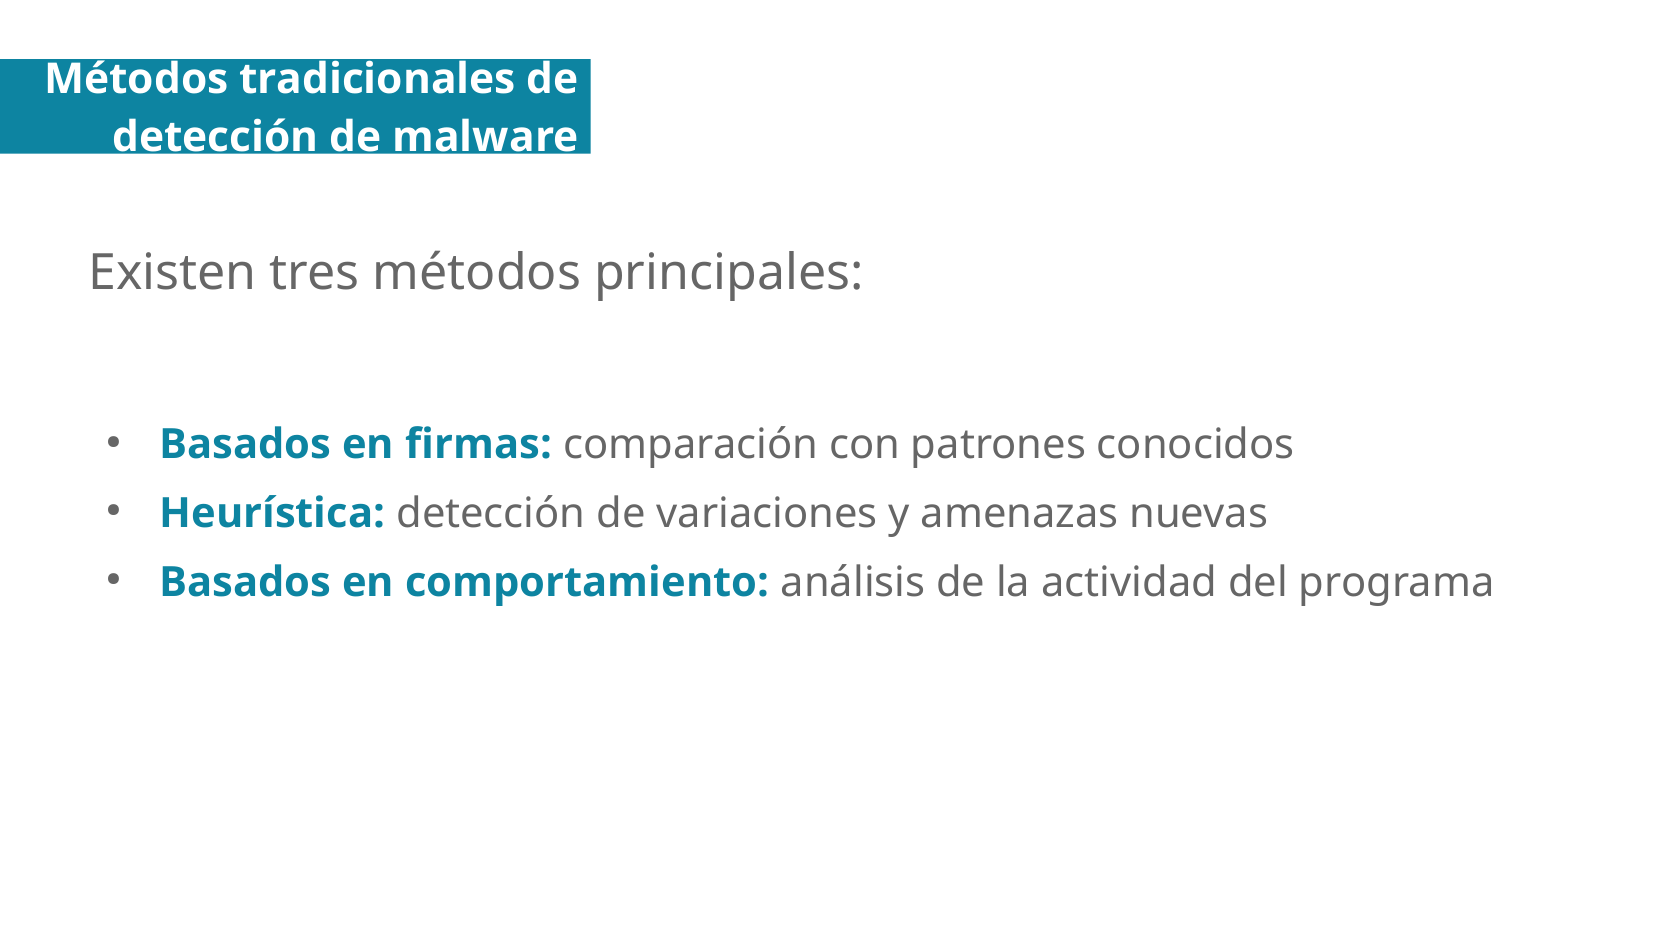

# Métodos tradicionales de detección de malware
Existen tres métodos principales:
Basados en firmas: comparación con patrones conocidos
Heurística: detección de variaciones y amenazas nuevas
Basados en comportamiento: análisis de la actividad del programa